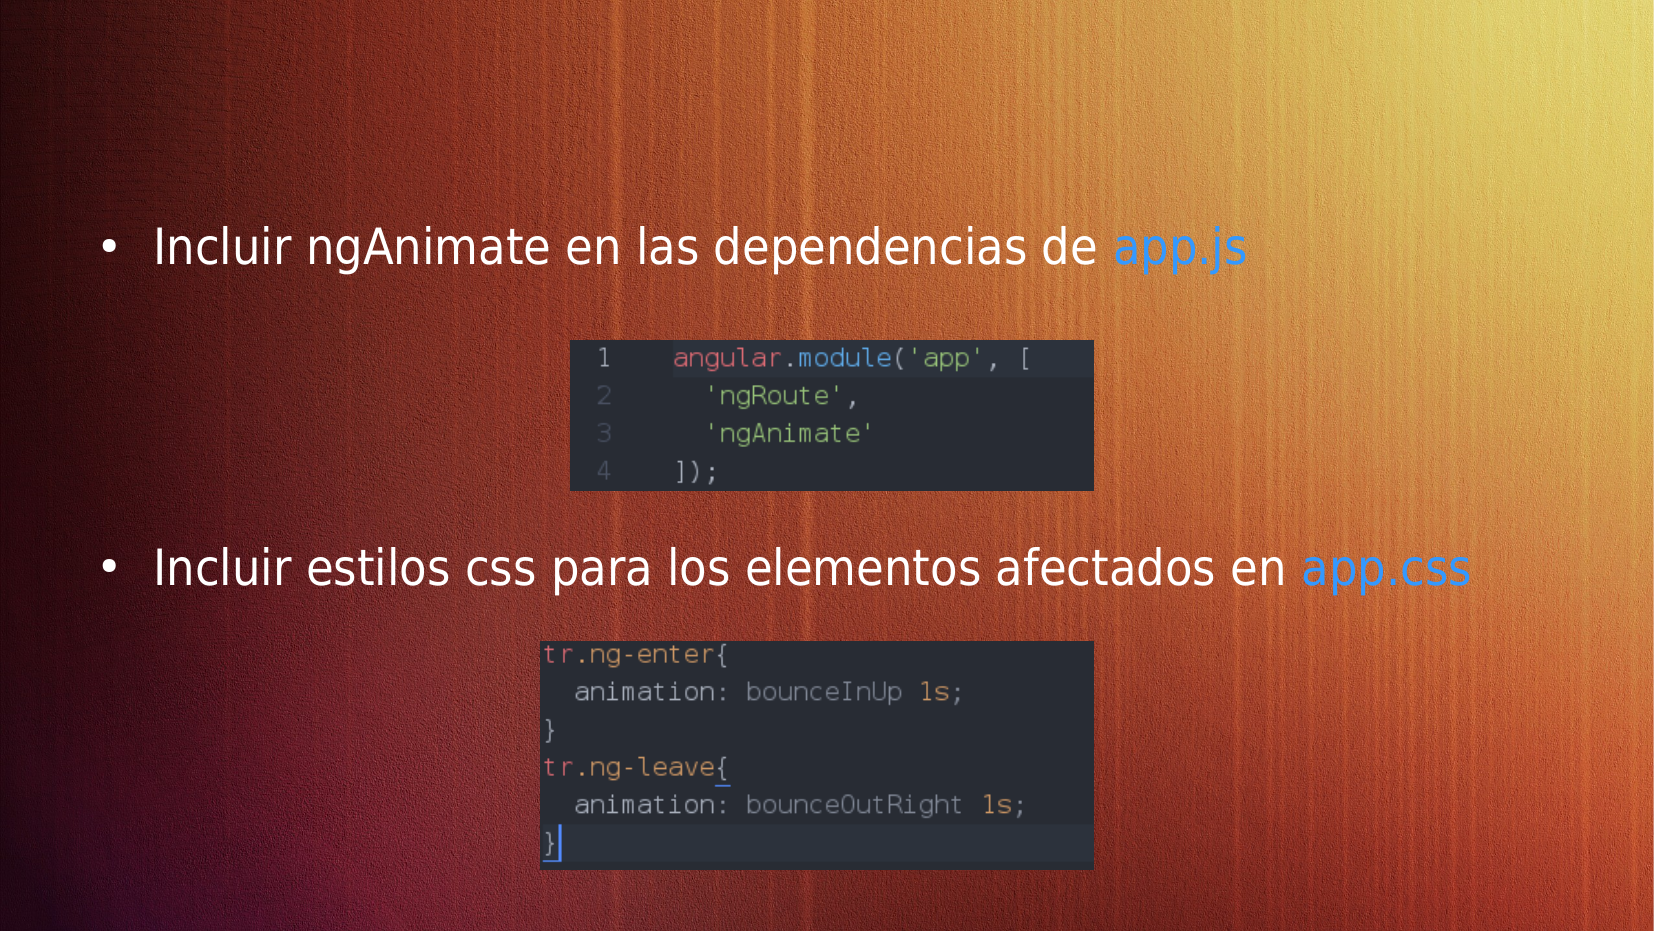

#
Incluir ngAnimate en las dependencias de app.js
Incluir estilos css para los elementos afectados en app.css